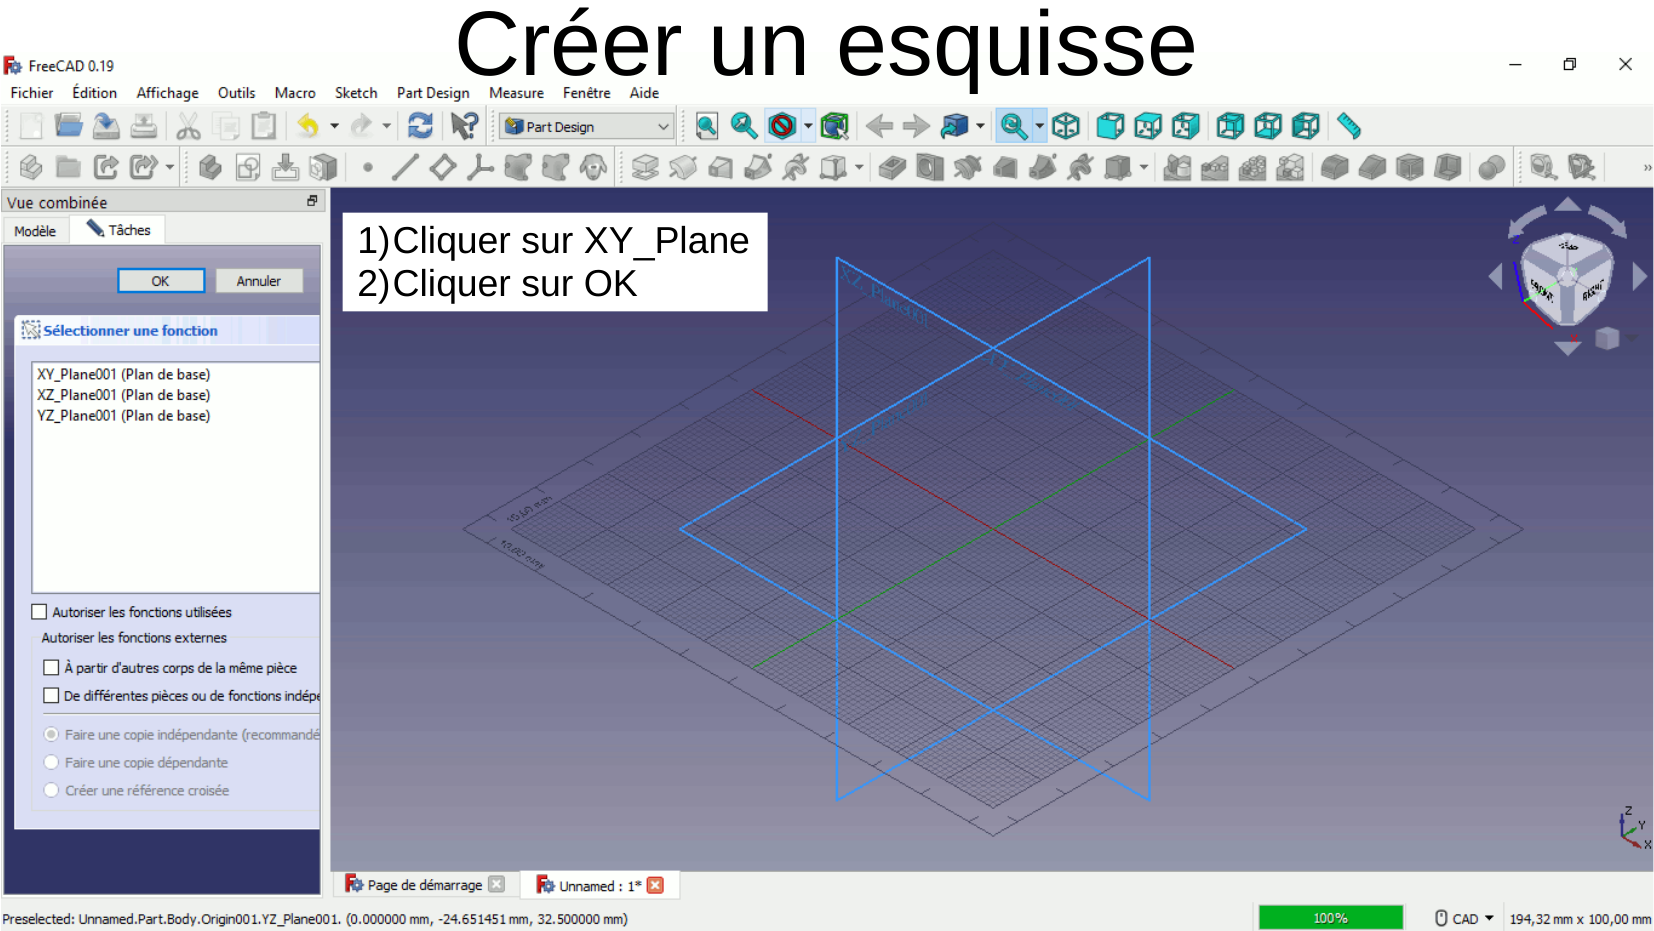

# Créer un esquisse
Cliquer sur XY_Plane
Cliquer sur OK